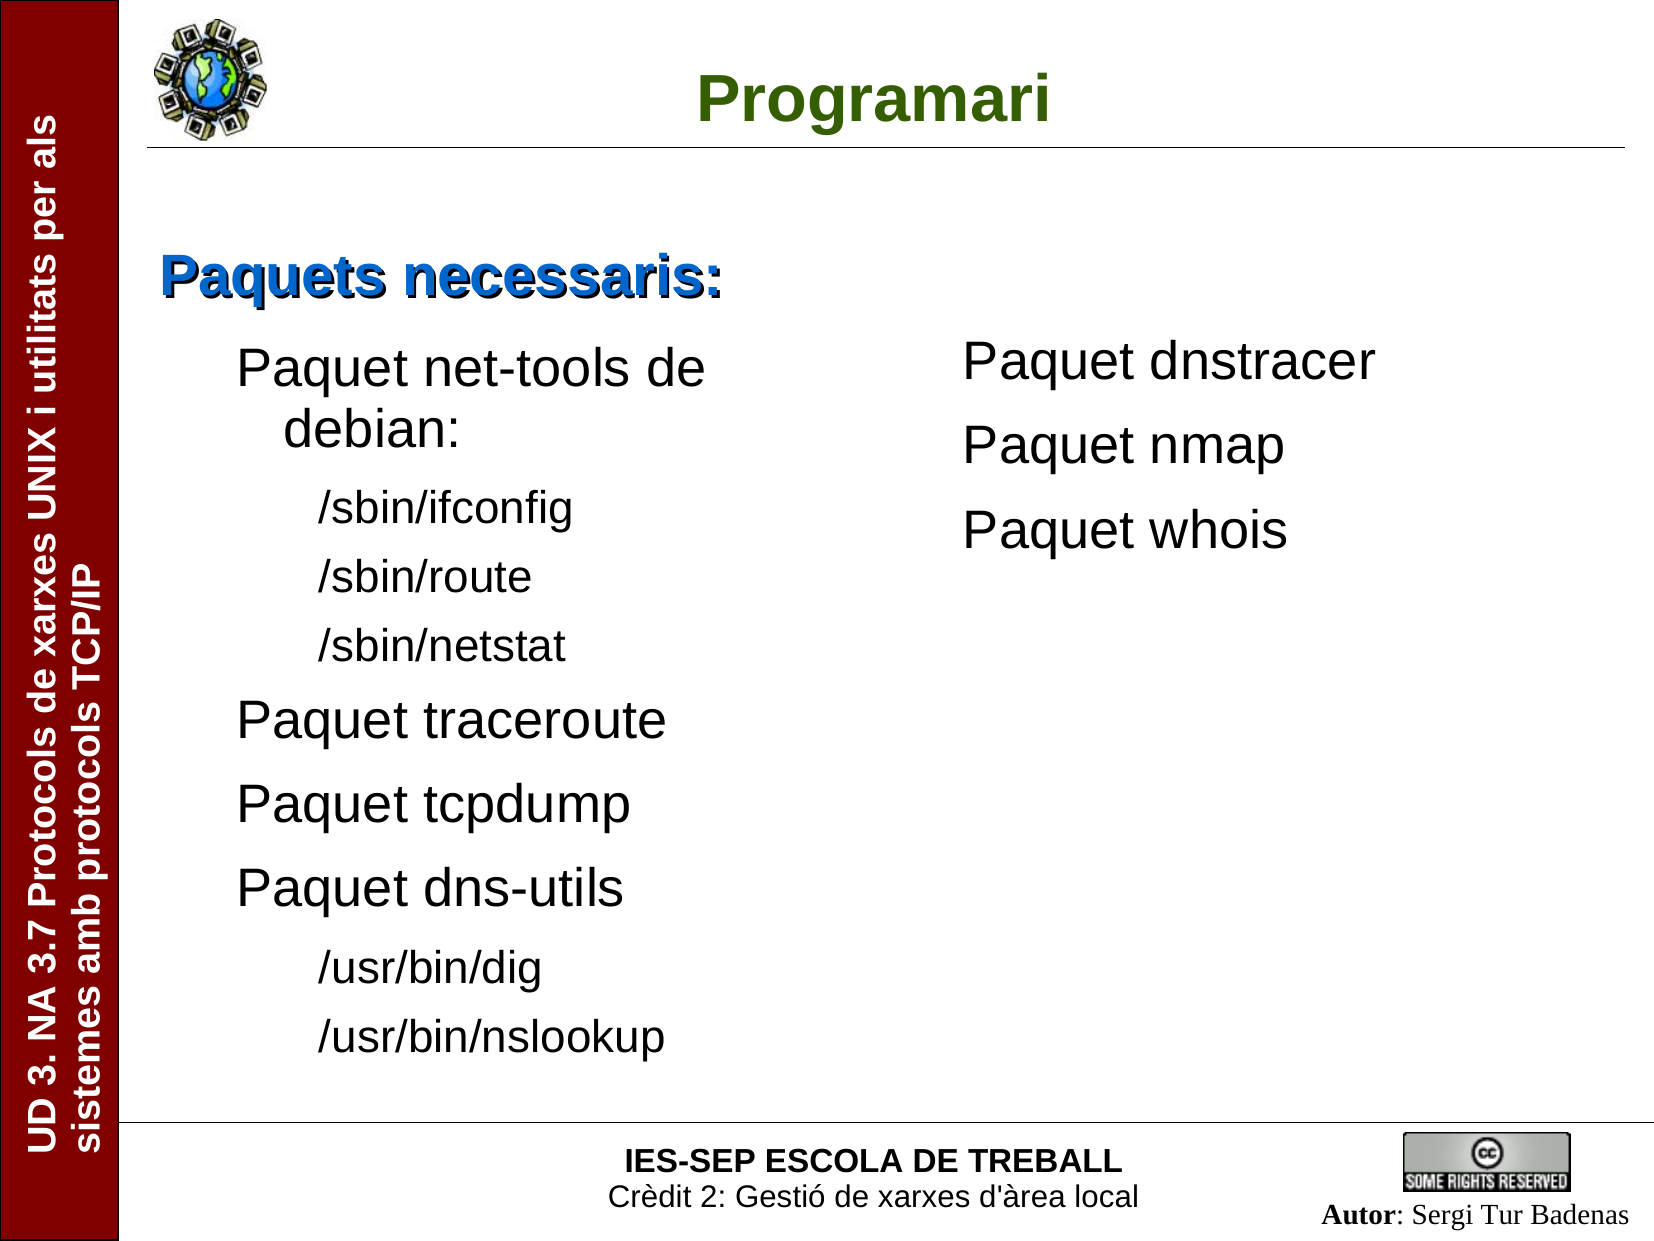

# Programari
Paquet dnstracer
Paquet nmap
Paquet whois
Paquets necessaris:
Paquet net-tools de debian:
/sbin/ifconfig
/sbin/route
/sbin/netstat
Paquet traceroute
Paquet tcpdump
Paquet dns-utils
/usr/bin/dig
/usr/bin/nslookup